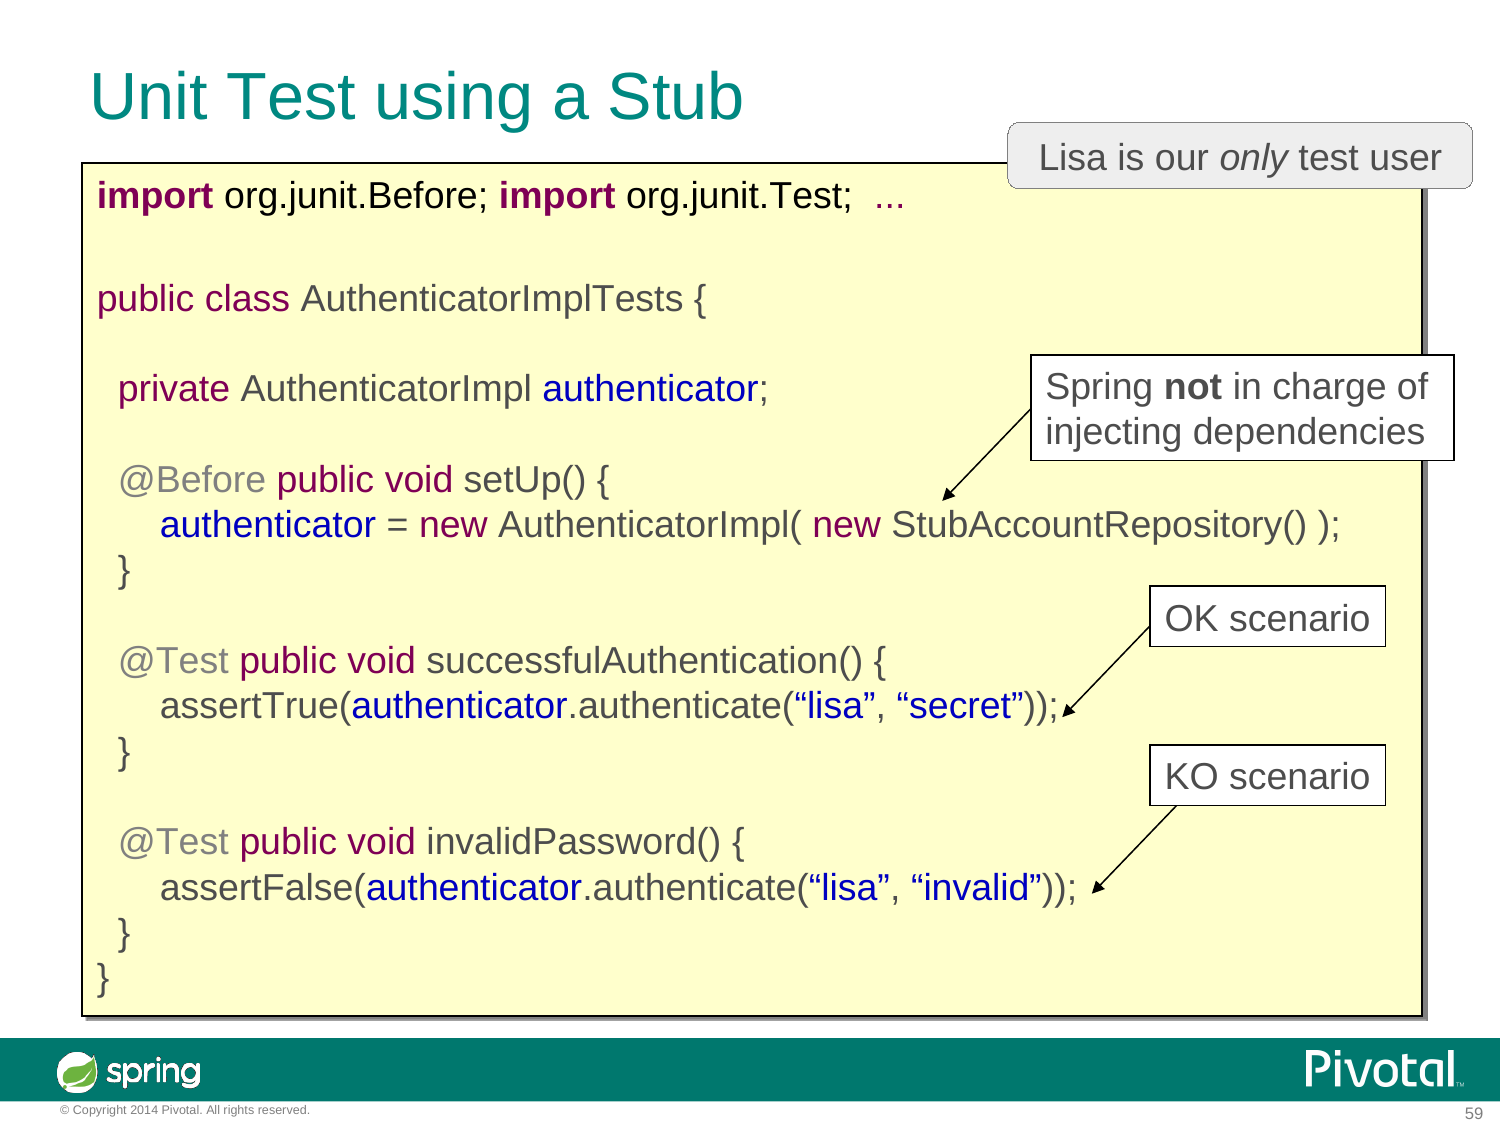

# Unit Test using a Stub
Lisa is our only test user
import org.junit.Before; import org.junit.Test; ...
public class AuthenticatorImplTests {
 private AuthenticatorImpl authenticator;
 @Before public void setUp() {
 authenticator = new AuthenticatorImpl( new StubAccountRepository() );
 }
 @Test public void successfulAuthentication() {
 assertTrue(authenticator.authenticate(“lisa”, “secret”));
 }
 @Test public void invalidPassword() {
 assertFalse(authenticator.authenticate(“lisa”, “invalid”));
 }
}
Spring not in charge of
injecting dependencies
OK scenario
KO scenario